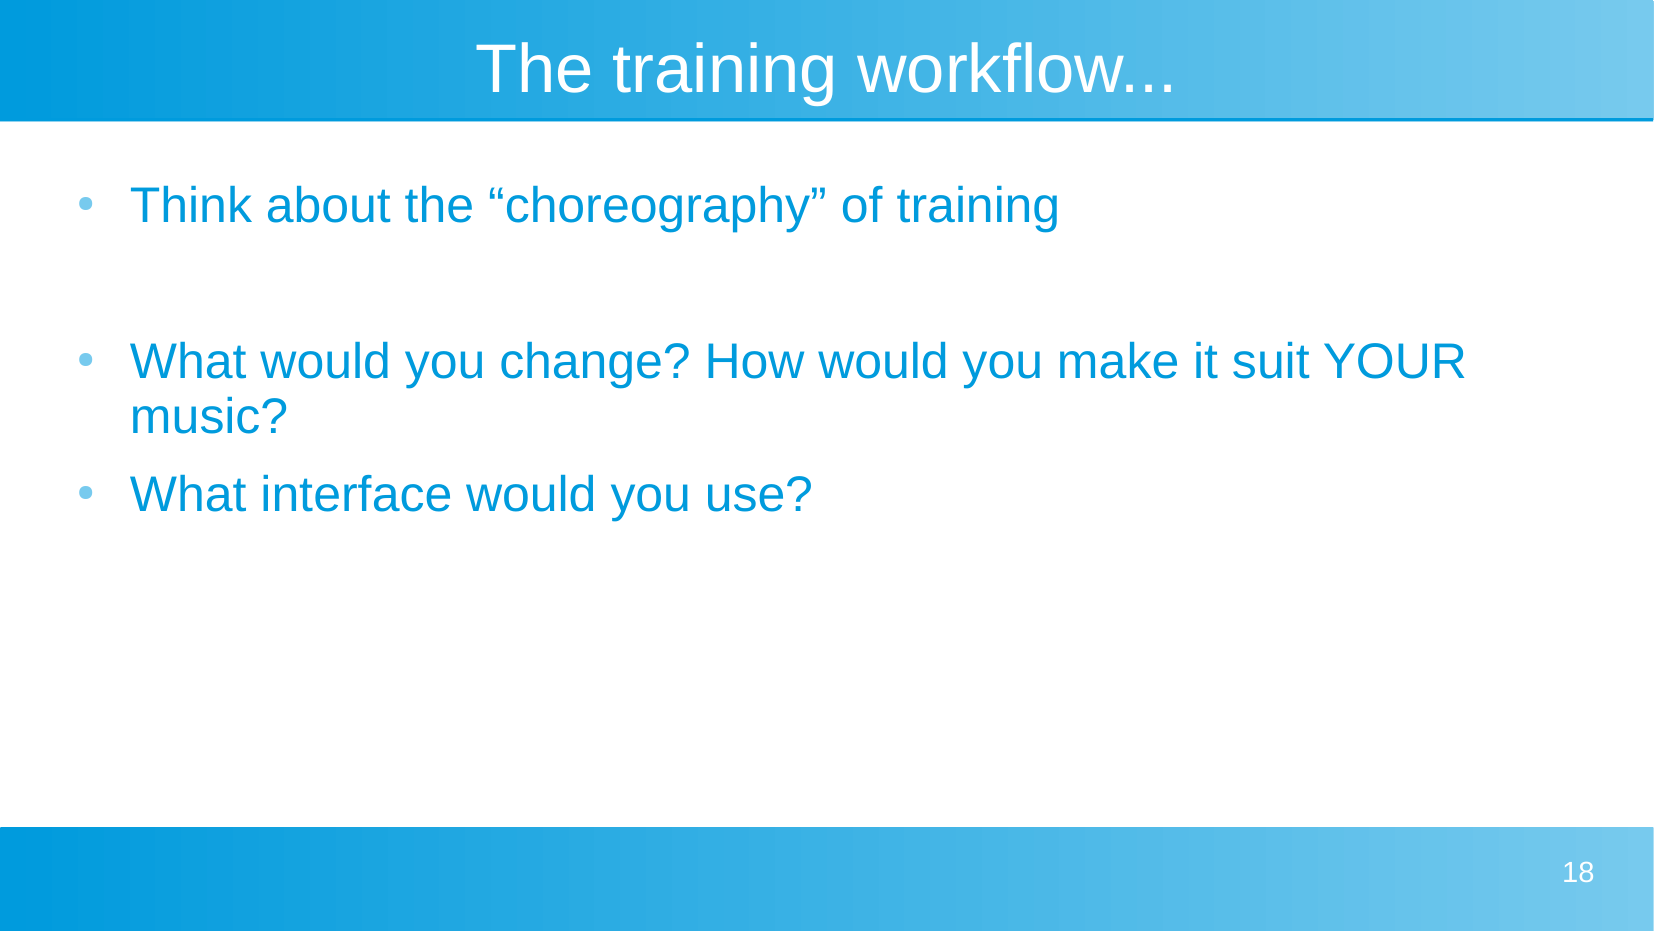

# The training workflow...
Think about the “choreography” of training
What would you change? How would you make it suit YOUR music?
What interface would you use?
18